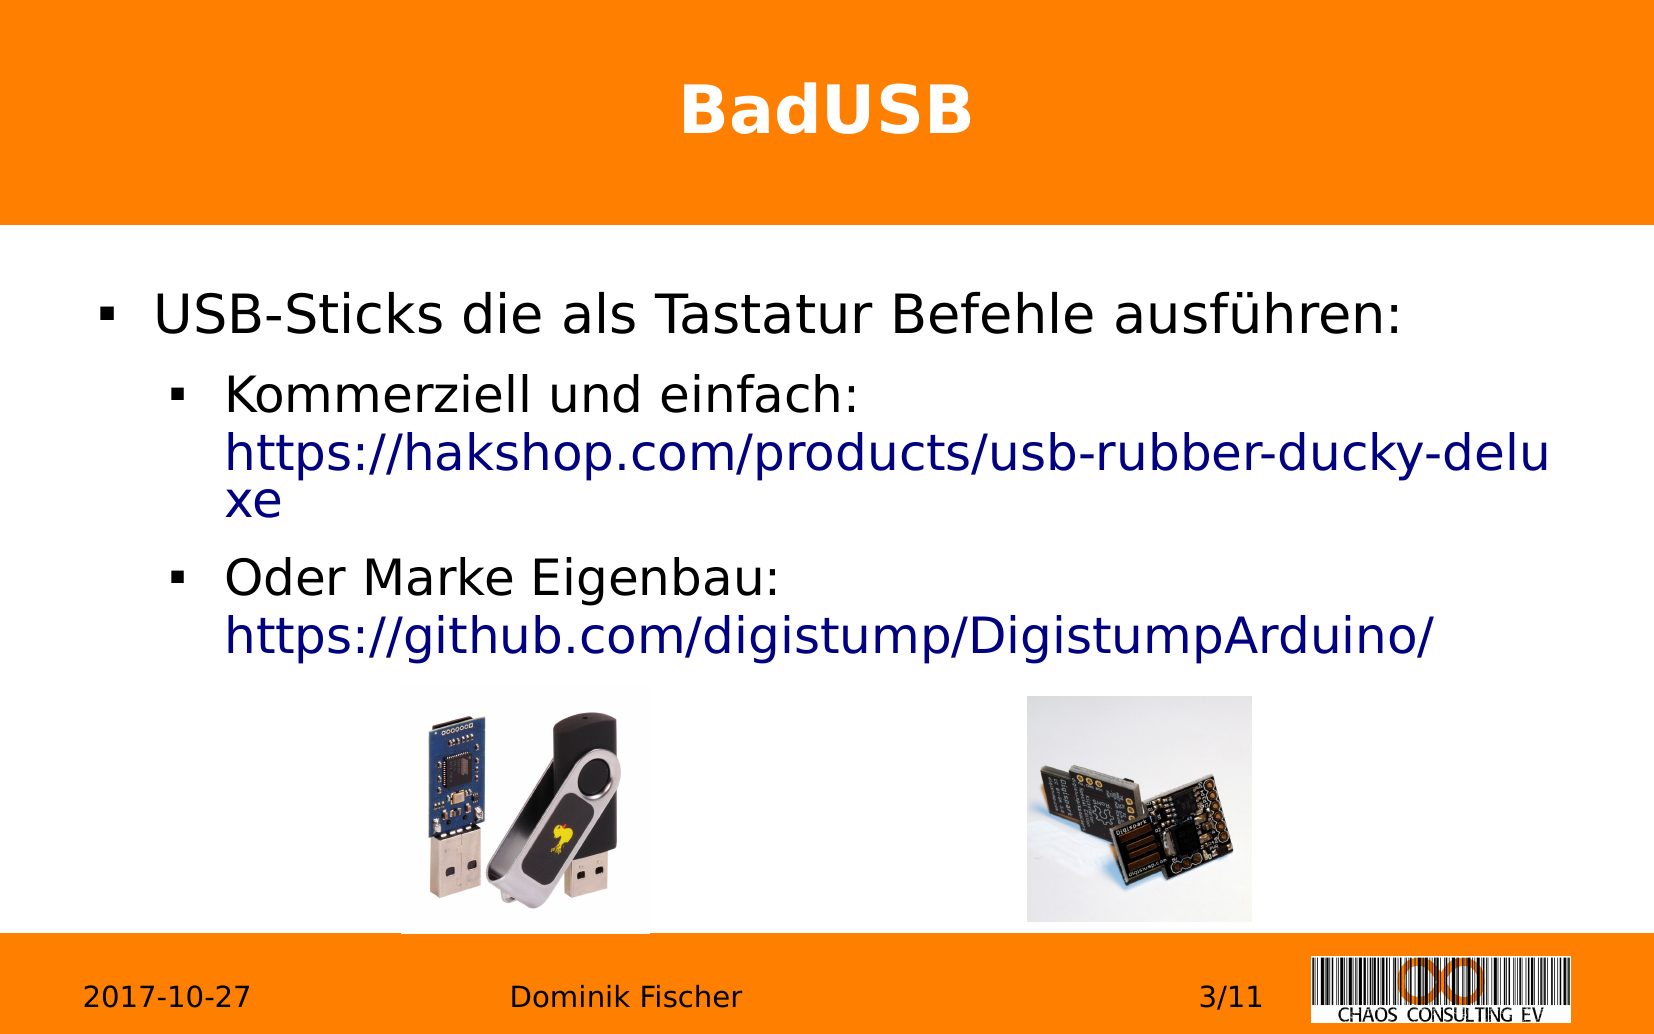

# BadUSB
USB-Sticks die als Tastatur Befehle ausführen:
Kommerziell und einfach: https://hakshop.com/products/usb-rubber-ducky-deluxe
Oder Marke Eigenbau: https://github.com/digistump/DigistumpArduino/
2017-10-27
Dominik Fischer
3